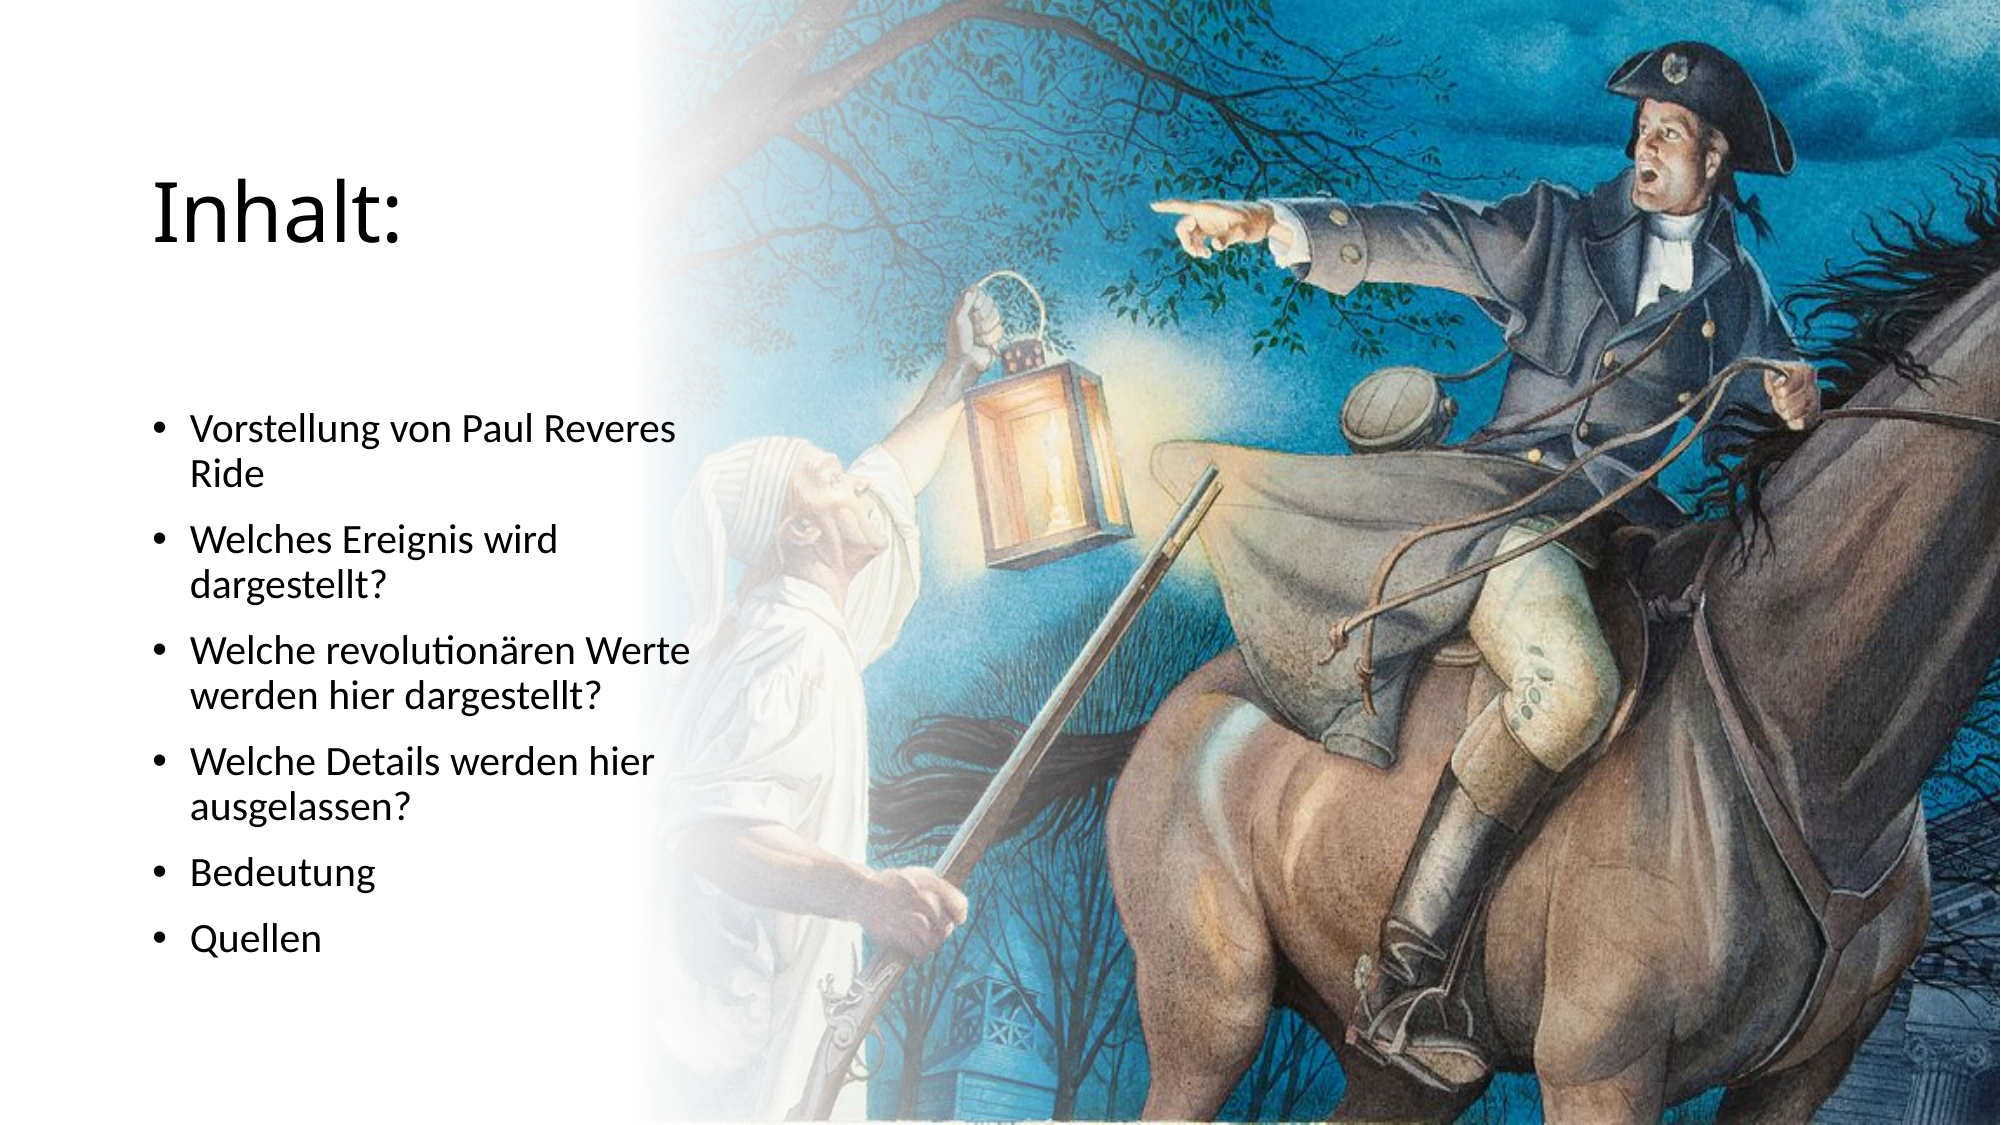

# Inhalt:
Vorstellung von Paul Reveres Ride
Welches Ereignis wird dargestellt?
Welche revolutionären Werte werden hier dargestellt?
Welche Details werden hier ausgelassen?
Bedeutung
Quellen